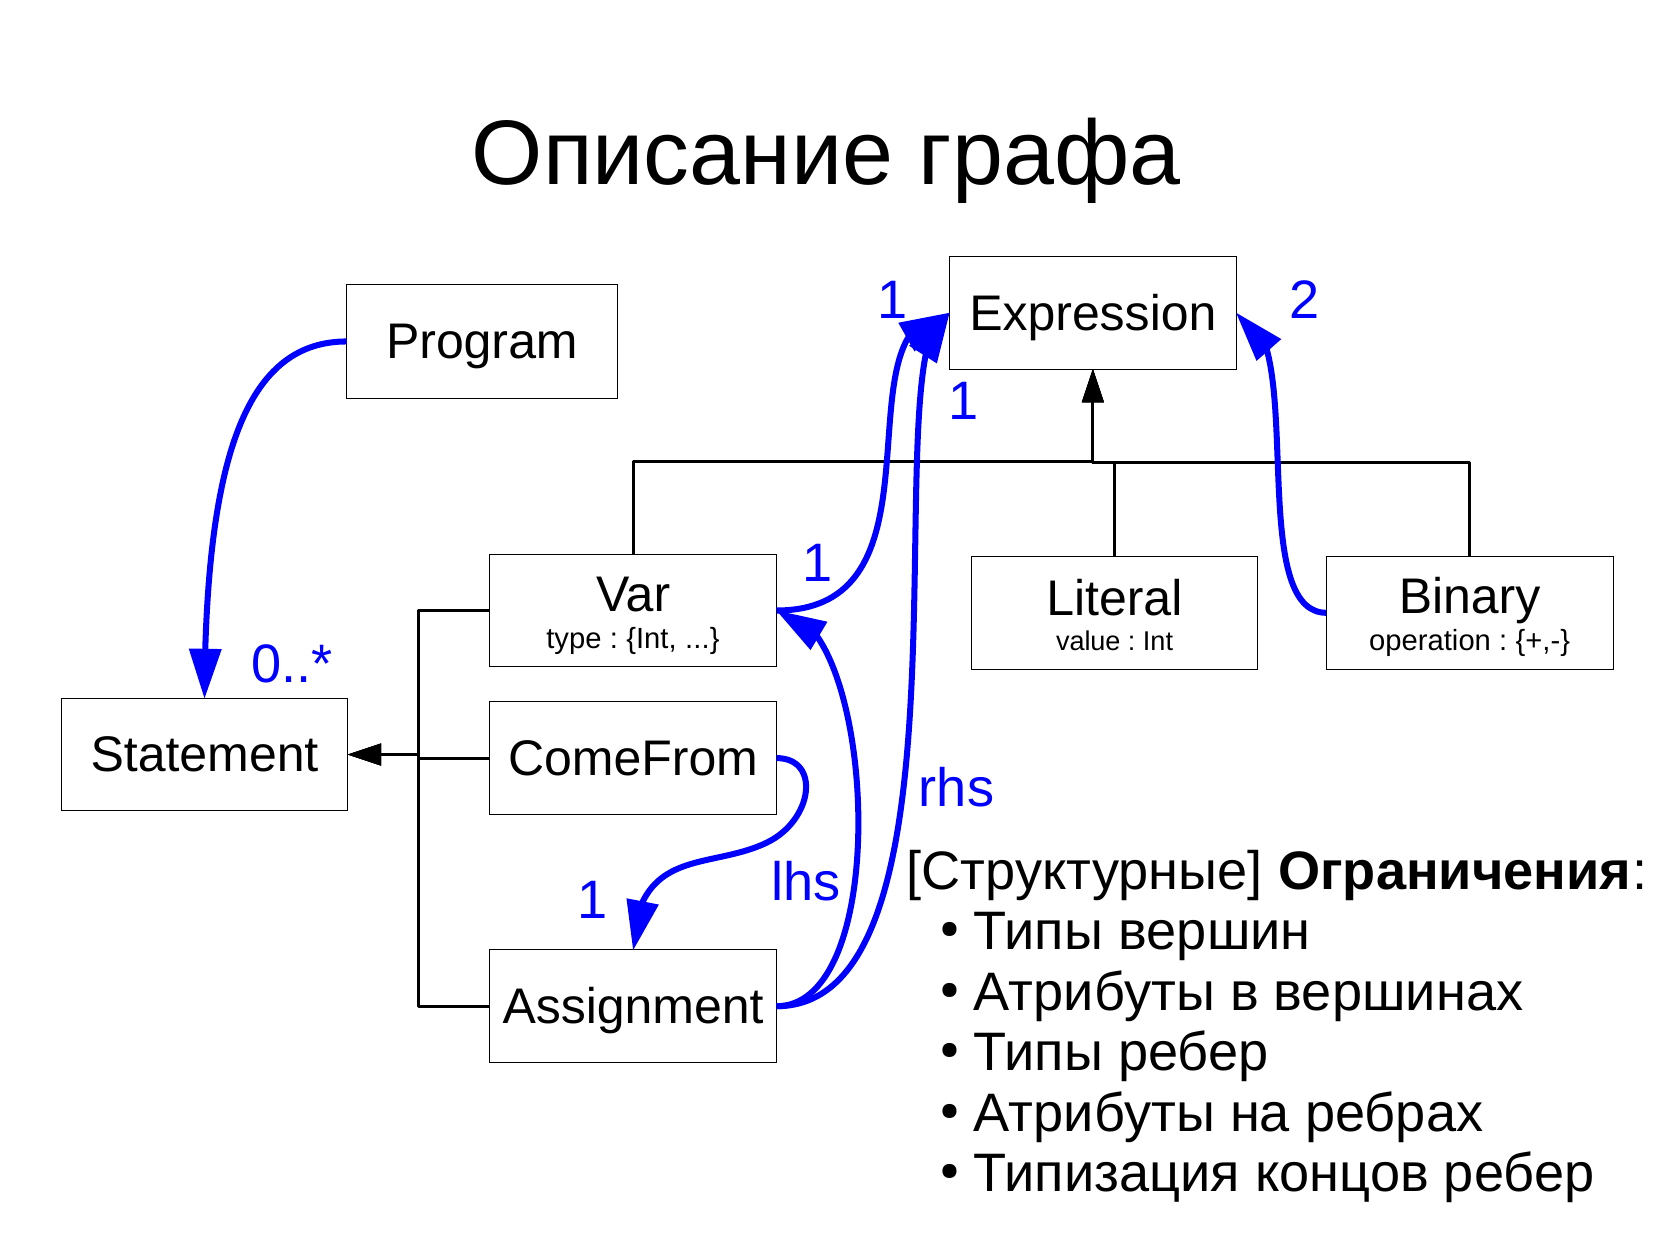

# Описание графа
Expression
2
1
Program
1
1
Var
type : {Int, ...}
Literal
value : Int
Binary
operation : {+,-}
0..*
Statement
ComeFrom
rhs
[Структурные] Ограничения:
 Типы вершин
 Атрибуты в вершинах
 Типы ребер
 Атрибуты на ребрах
 Типизация концов ребер
lhs
1
Assignment